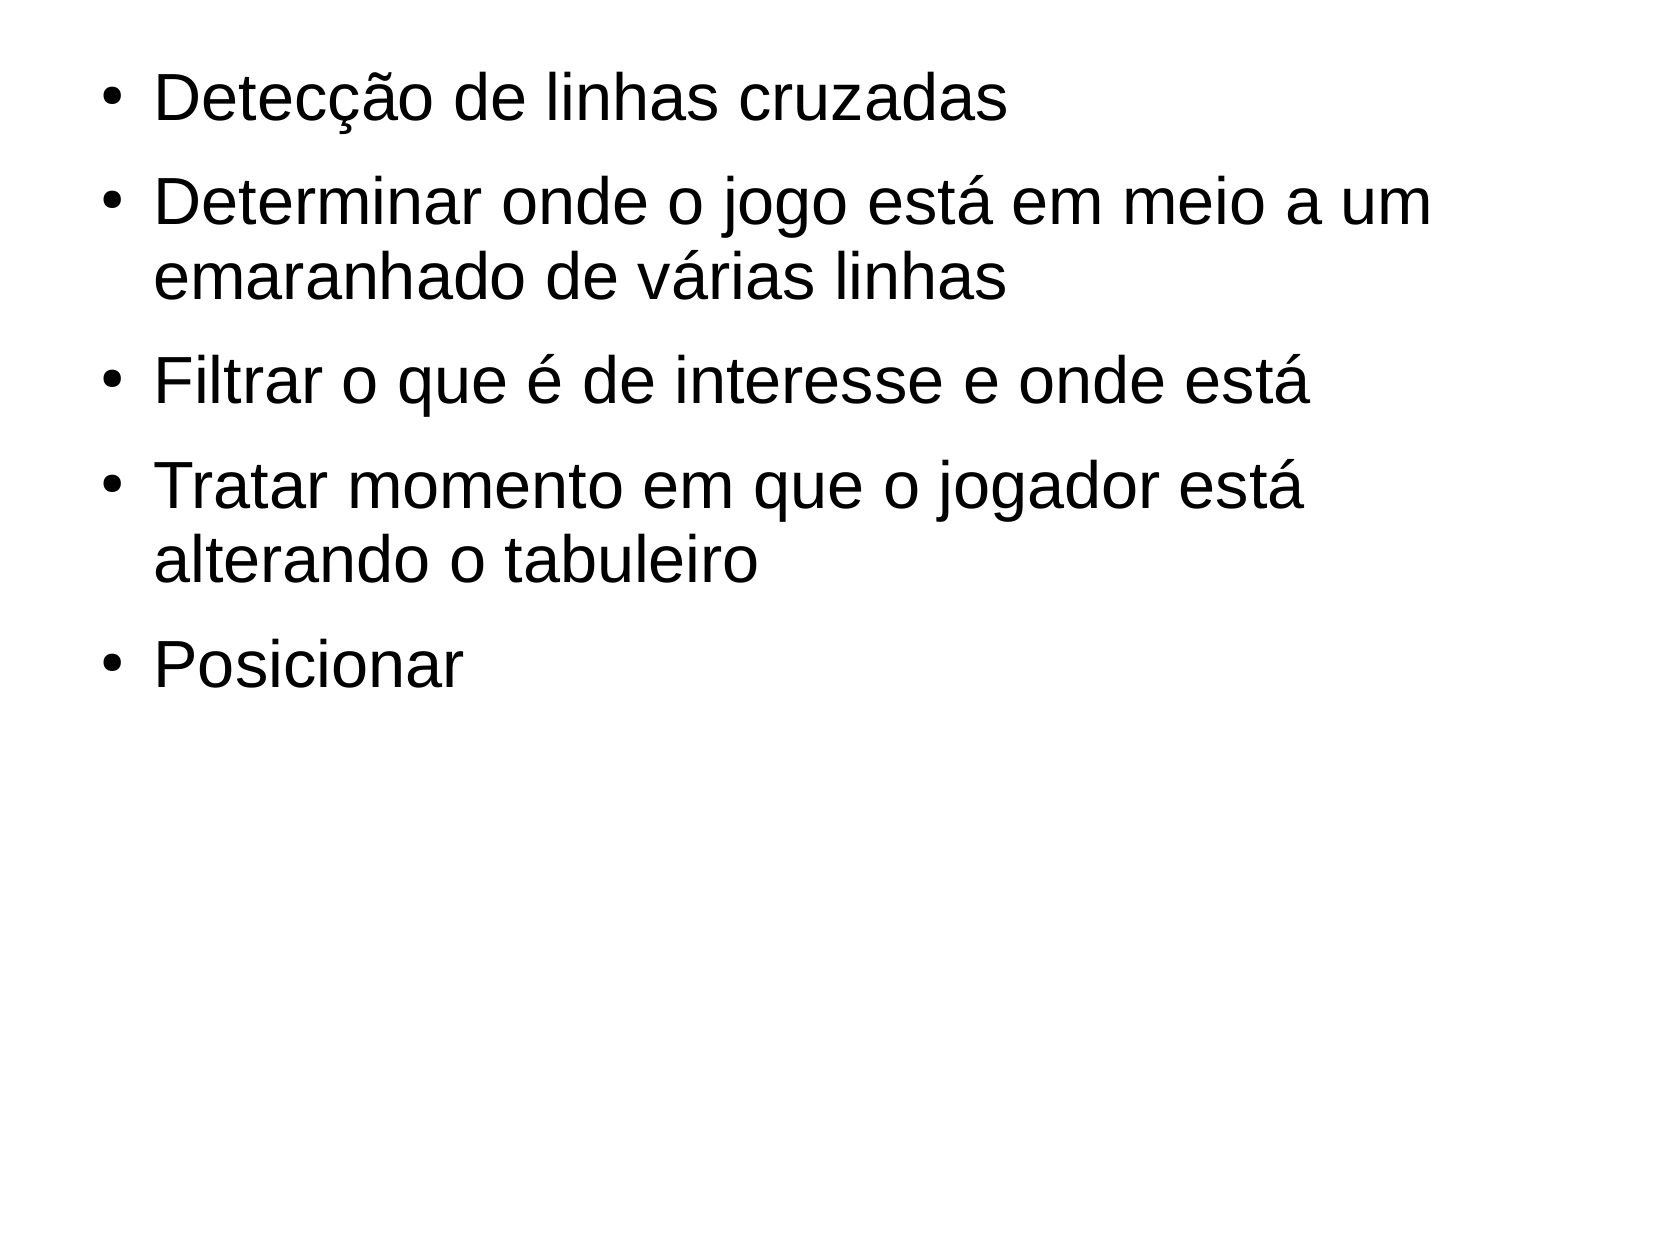

# Detecção de linhas cruzadas
Determinar onde o jogo está em meio a um emaranhado de várias linhas
Filtrar o que é de interesse e onde está
Tratar momento em que o jogador está alterando o tabuleiro
Posicionar